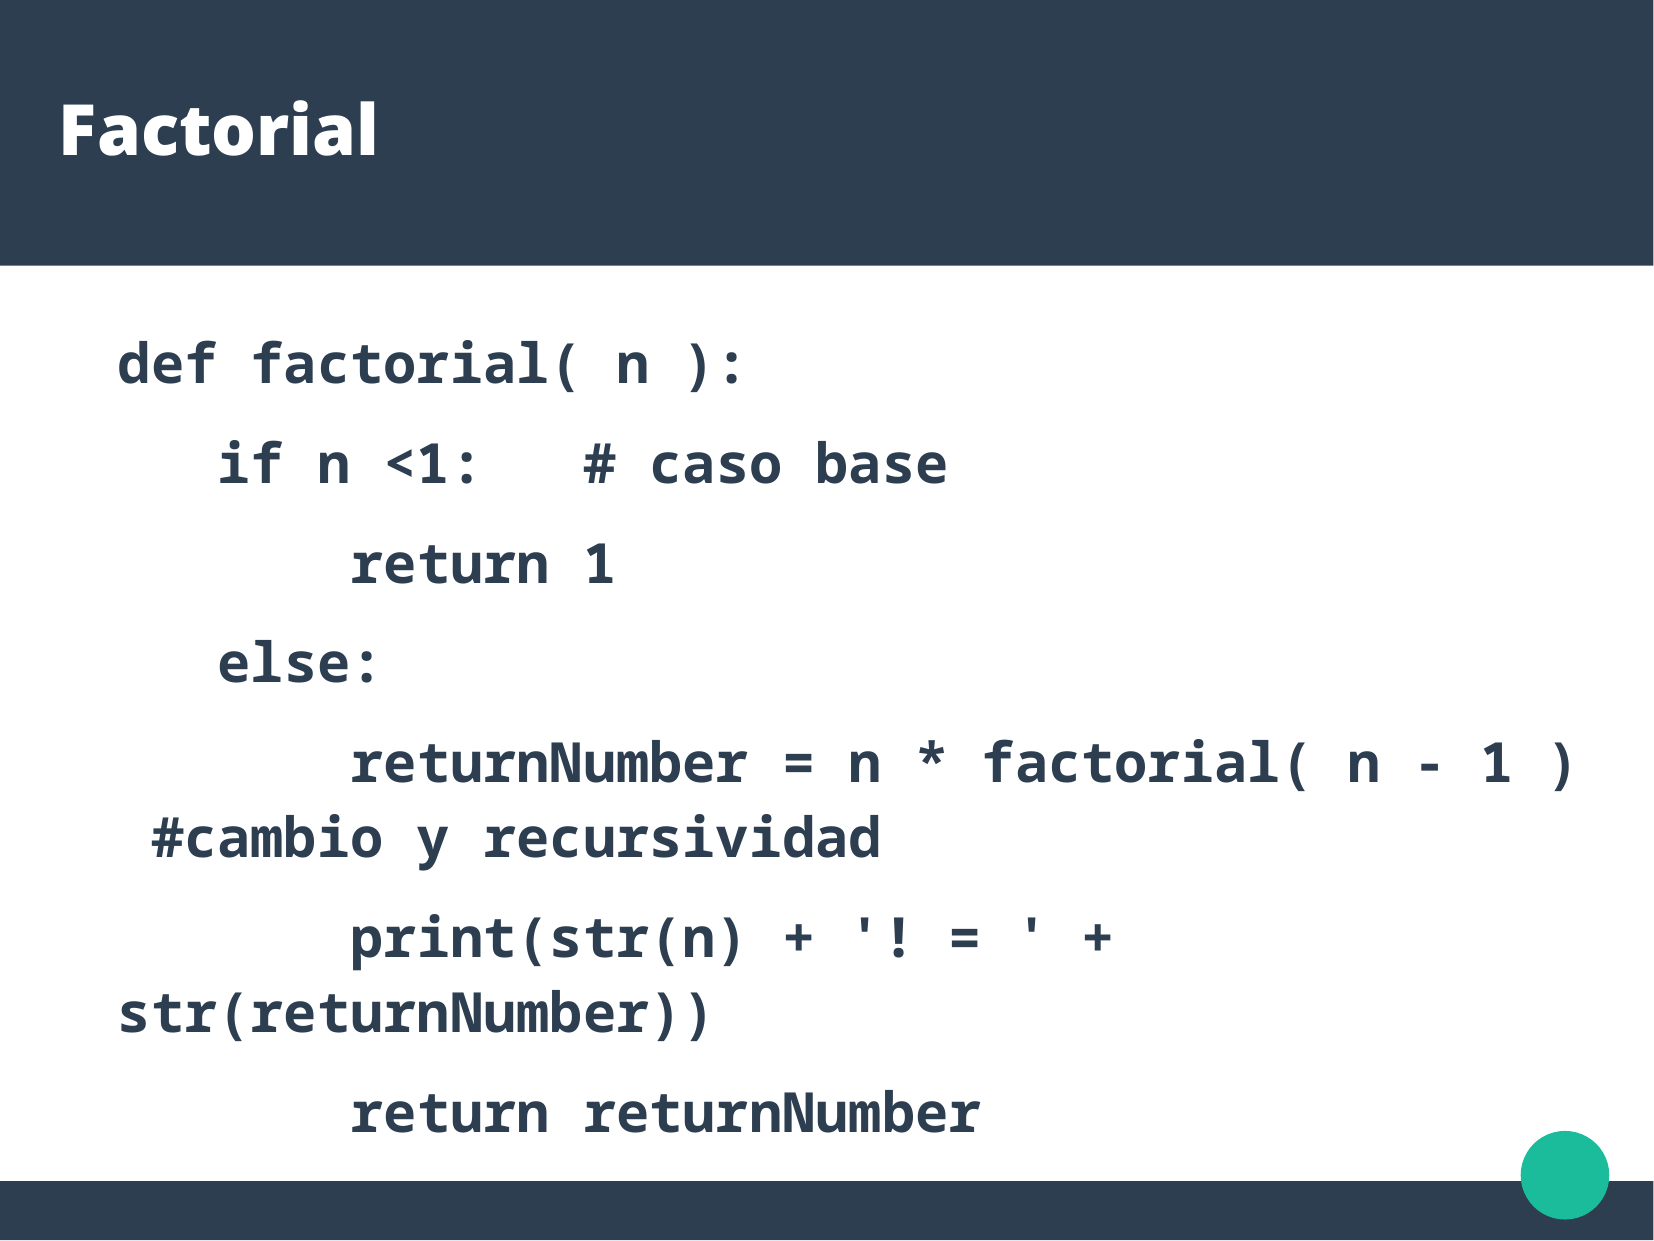

# Factorial
def factorial( n ):
 if n <1: # caso base
 return 1
 else:
 returnNumber = n * factorial( n - 1 ) #cambio y recursividad
 print(str(n) + '! = ' + str(returnNumber))
 return returnNumber